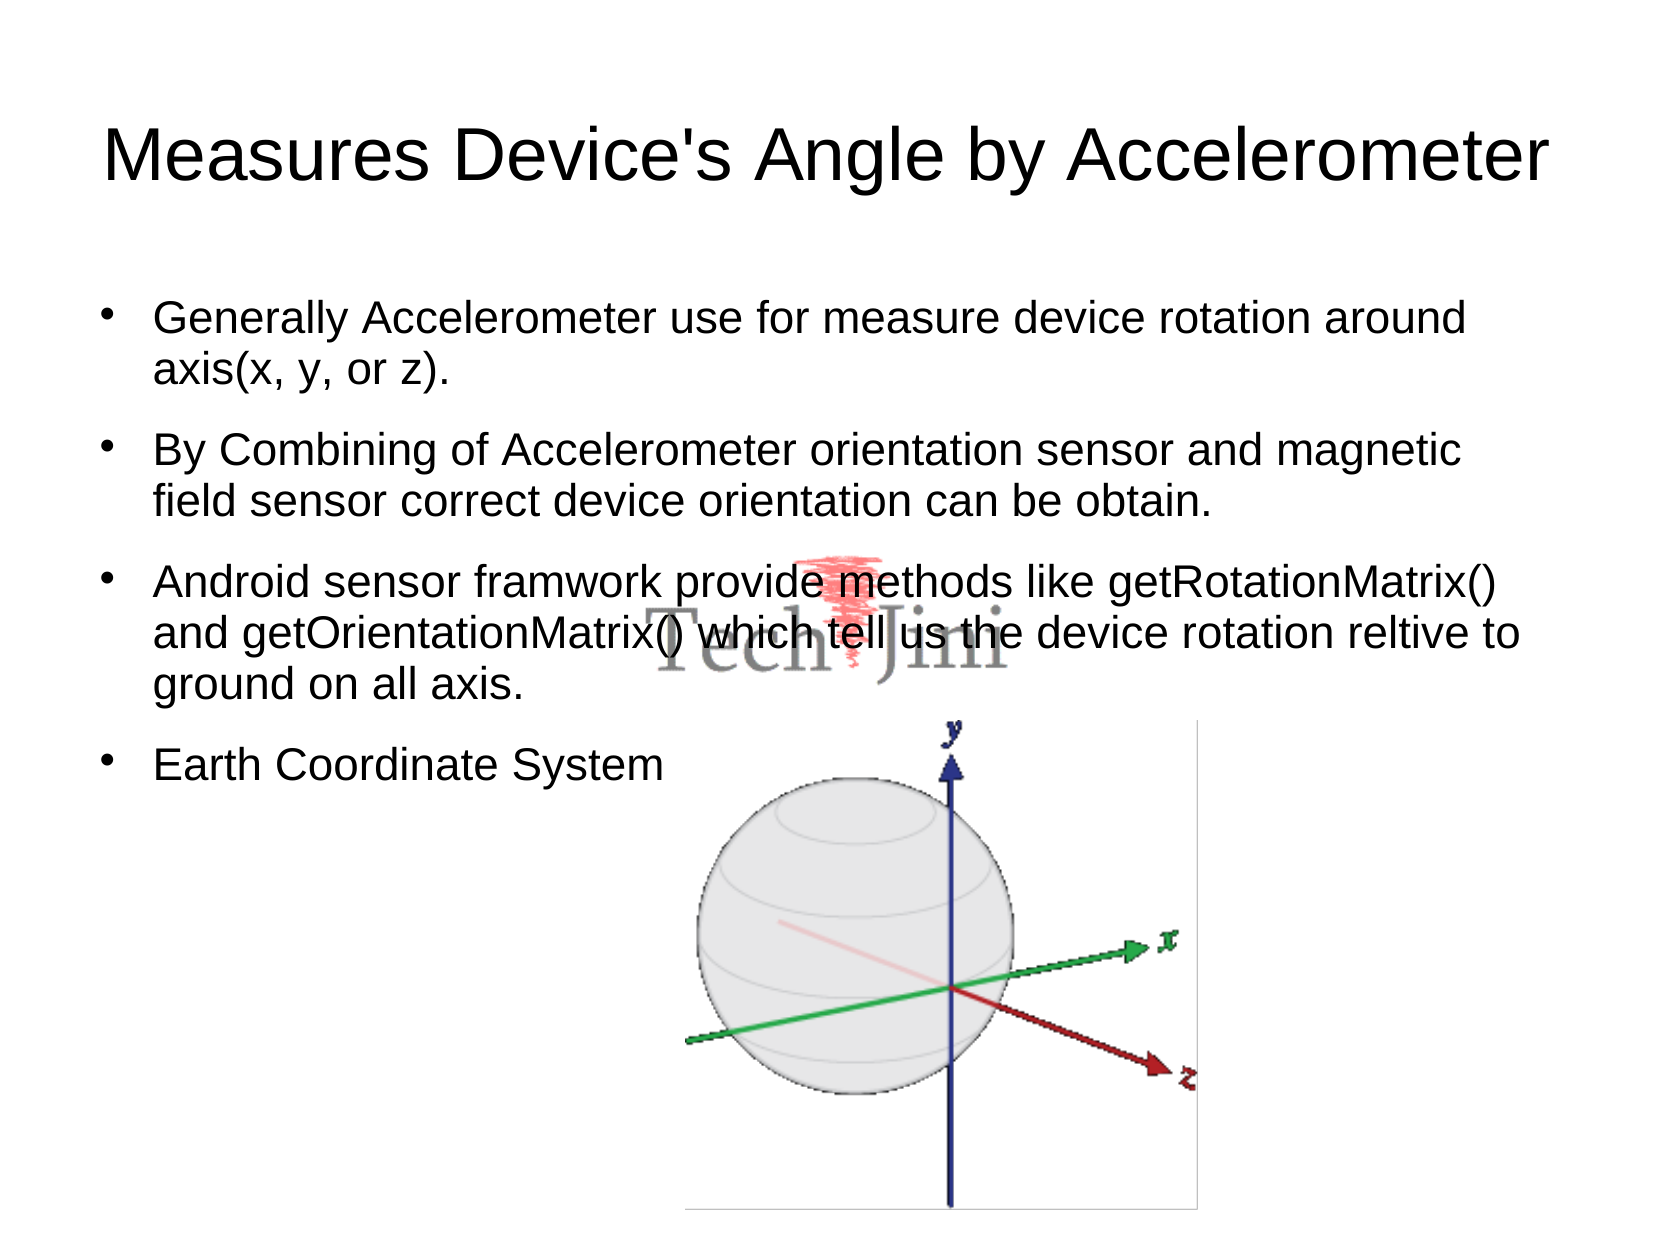

# Measures Device's Angle by Accelerometer
Generally Accelerometer use for measure device rotation around axis(x, y, or z).
By Combining of Accelerometer orientation sensor and magnetic field sensor correct device orientation can be obtain.
Android sensor framwork provide methods like getRotationMatrix() and getOrientationMatrix() which tell us the device rotation reltive to ground on all axis.
Earth Coordinate System